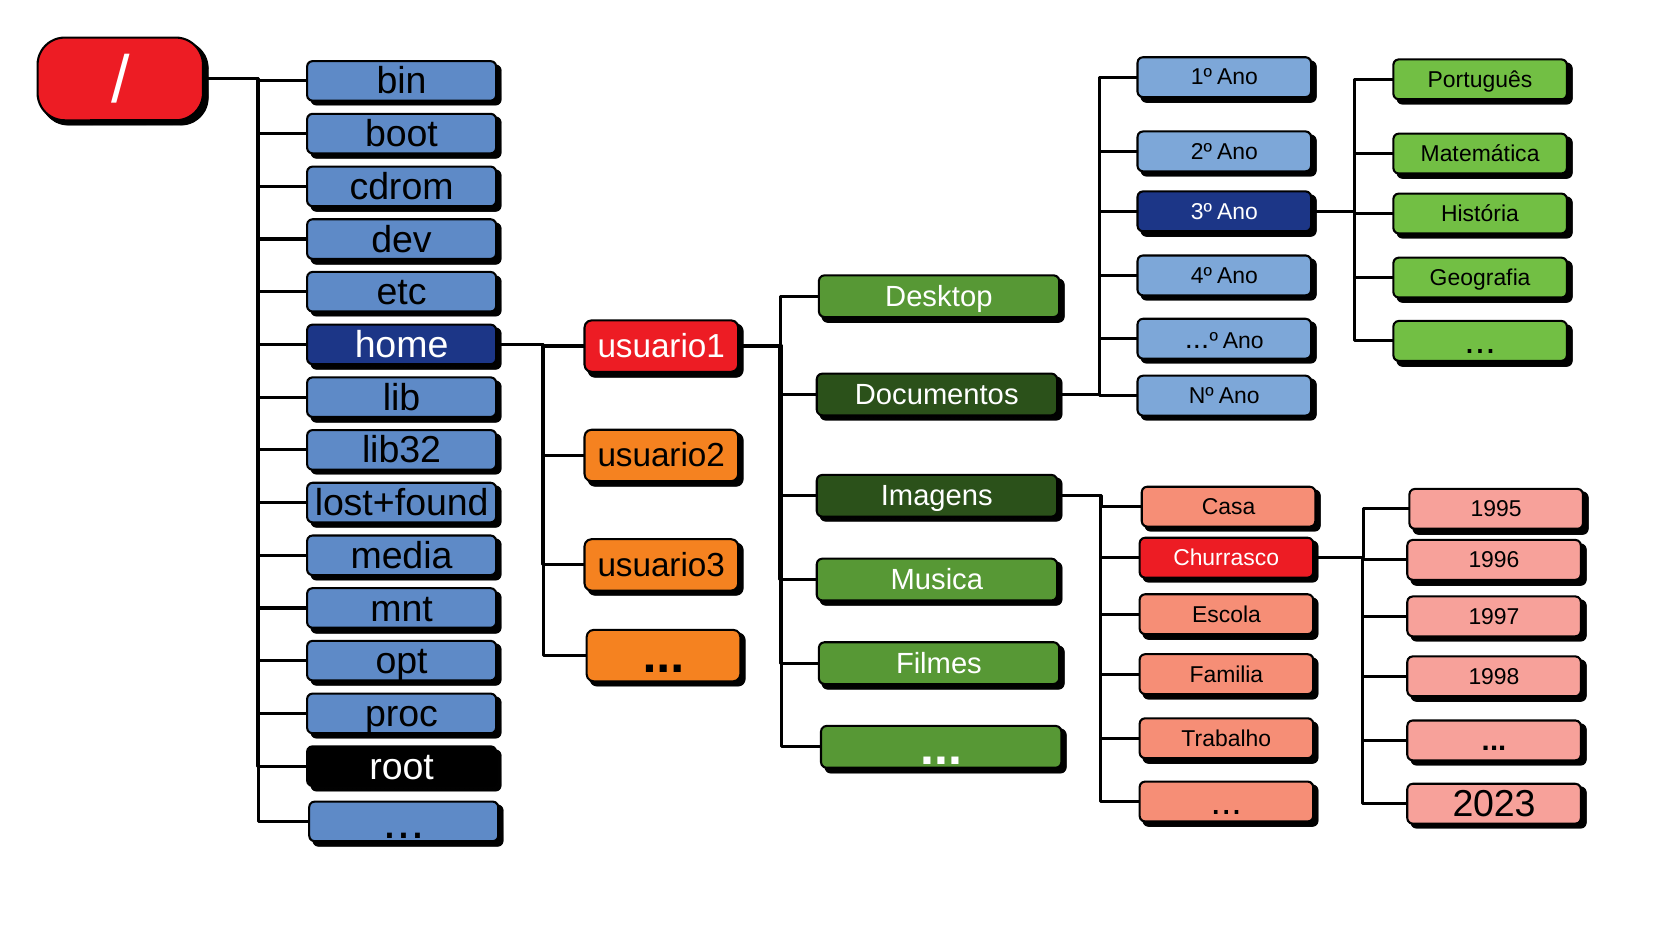

/
1º Ano
Português
bin
boot
2º Ano
Matemática
cdrom
3º Ano
História
dev
4º Ano
Geografia
etc
Desktop
...º Ano
usuario1
...
home
Documentos
Nº Ano
lib
usuario2
lib32
Imagens
lost+found
Casa
1995
media
Churrasco
usuario3
1996
Musica
mnt
Escola
1997
...
opt
Filmes
Familia
1998
proc
Trabalho
...
...
root
...
2023
...